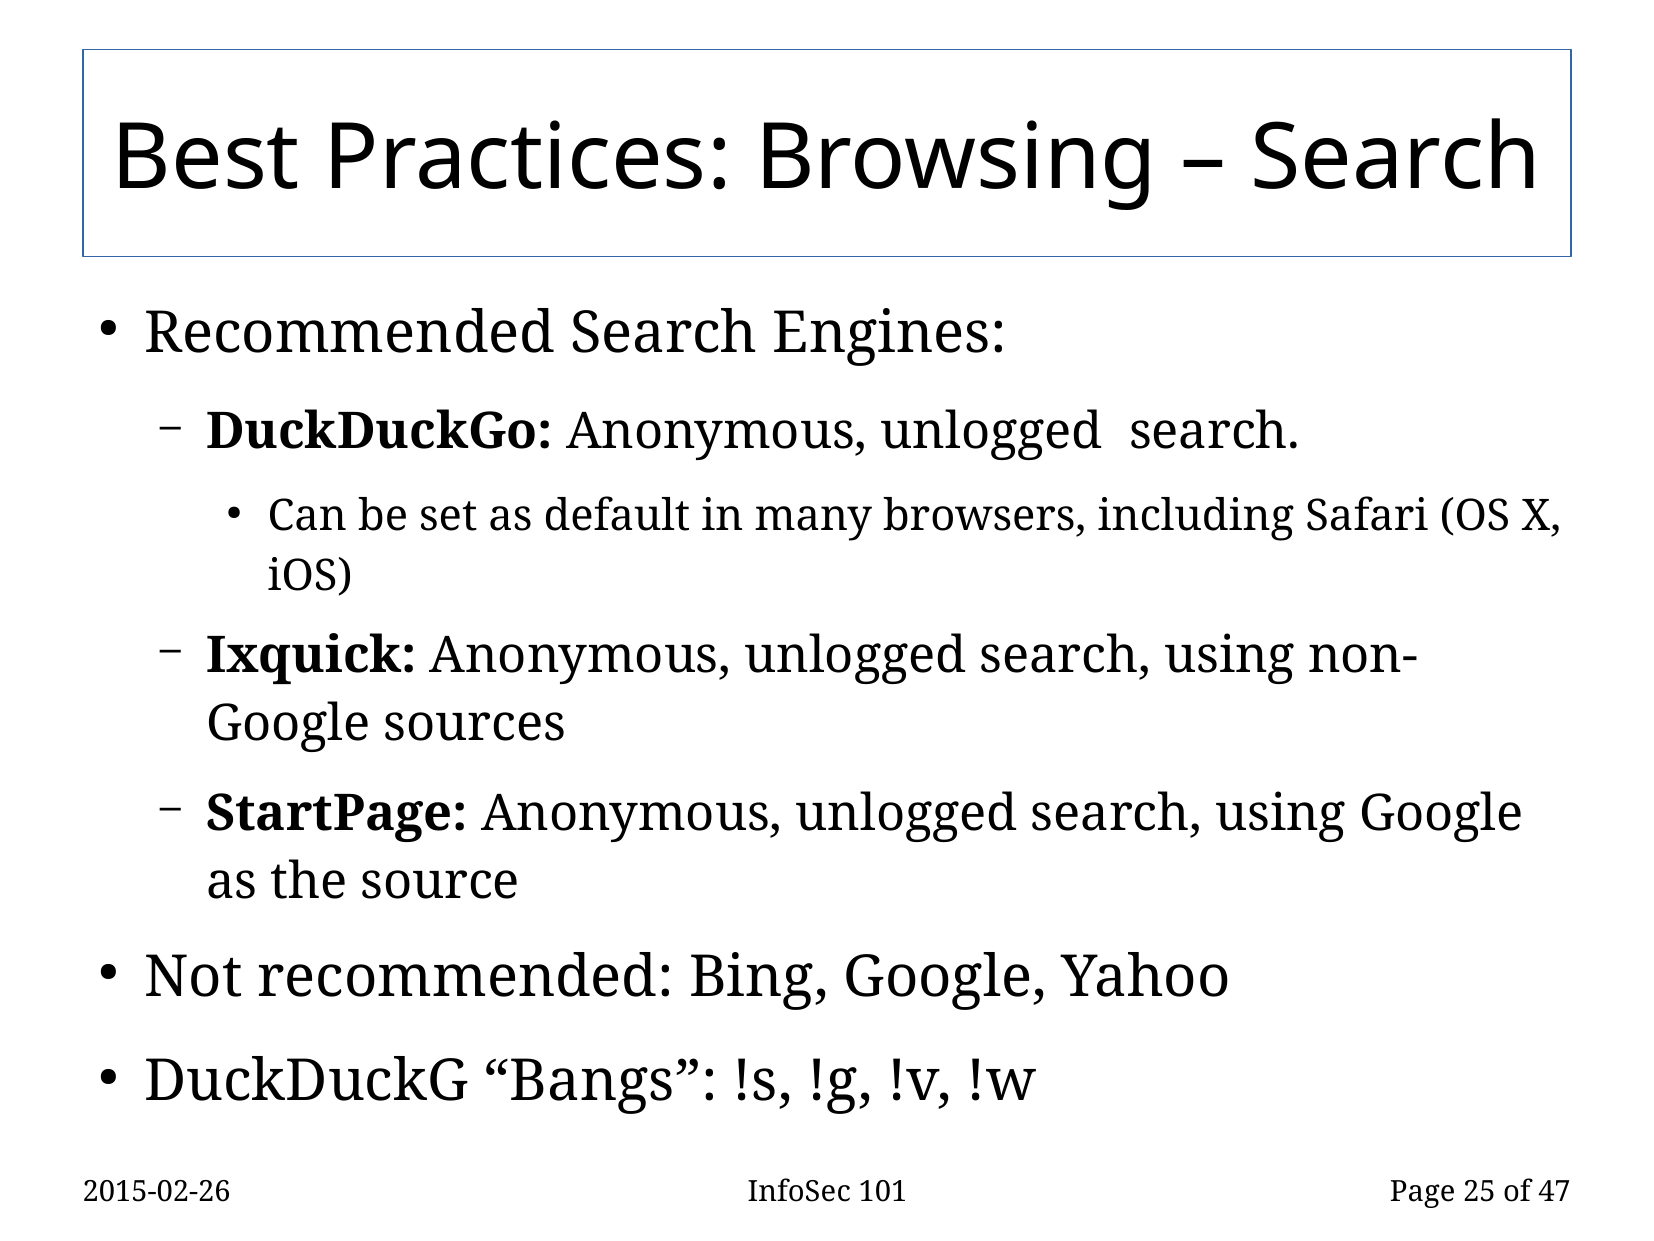

# Best Practices: Browsing – Search
Recommended Search Engines:
DuckDuckGo: Anonymous, unlogged search.
Can be set as default in many browsers, including Safari (OS X, iOS)
Ixquick: Anonymous, unlogged search, using non-Google sources
StartPage: Anonymous, unlogged search, using Google as the source
Not recommended: Bing, Google, Yahoo
DuckDuckG “Bangs”: !s, !g, !v, !w
2015-02-26
InfoSec 101
25